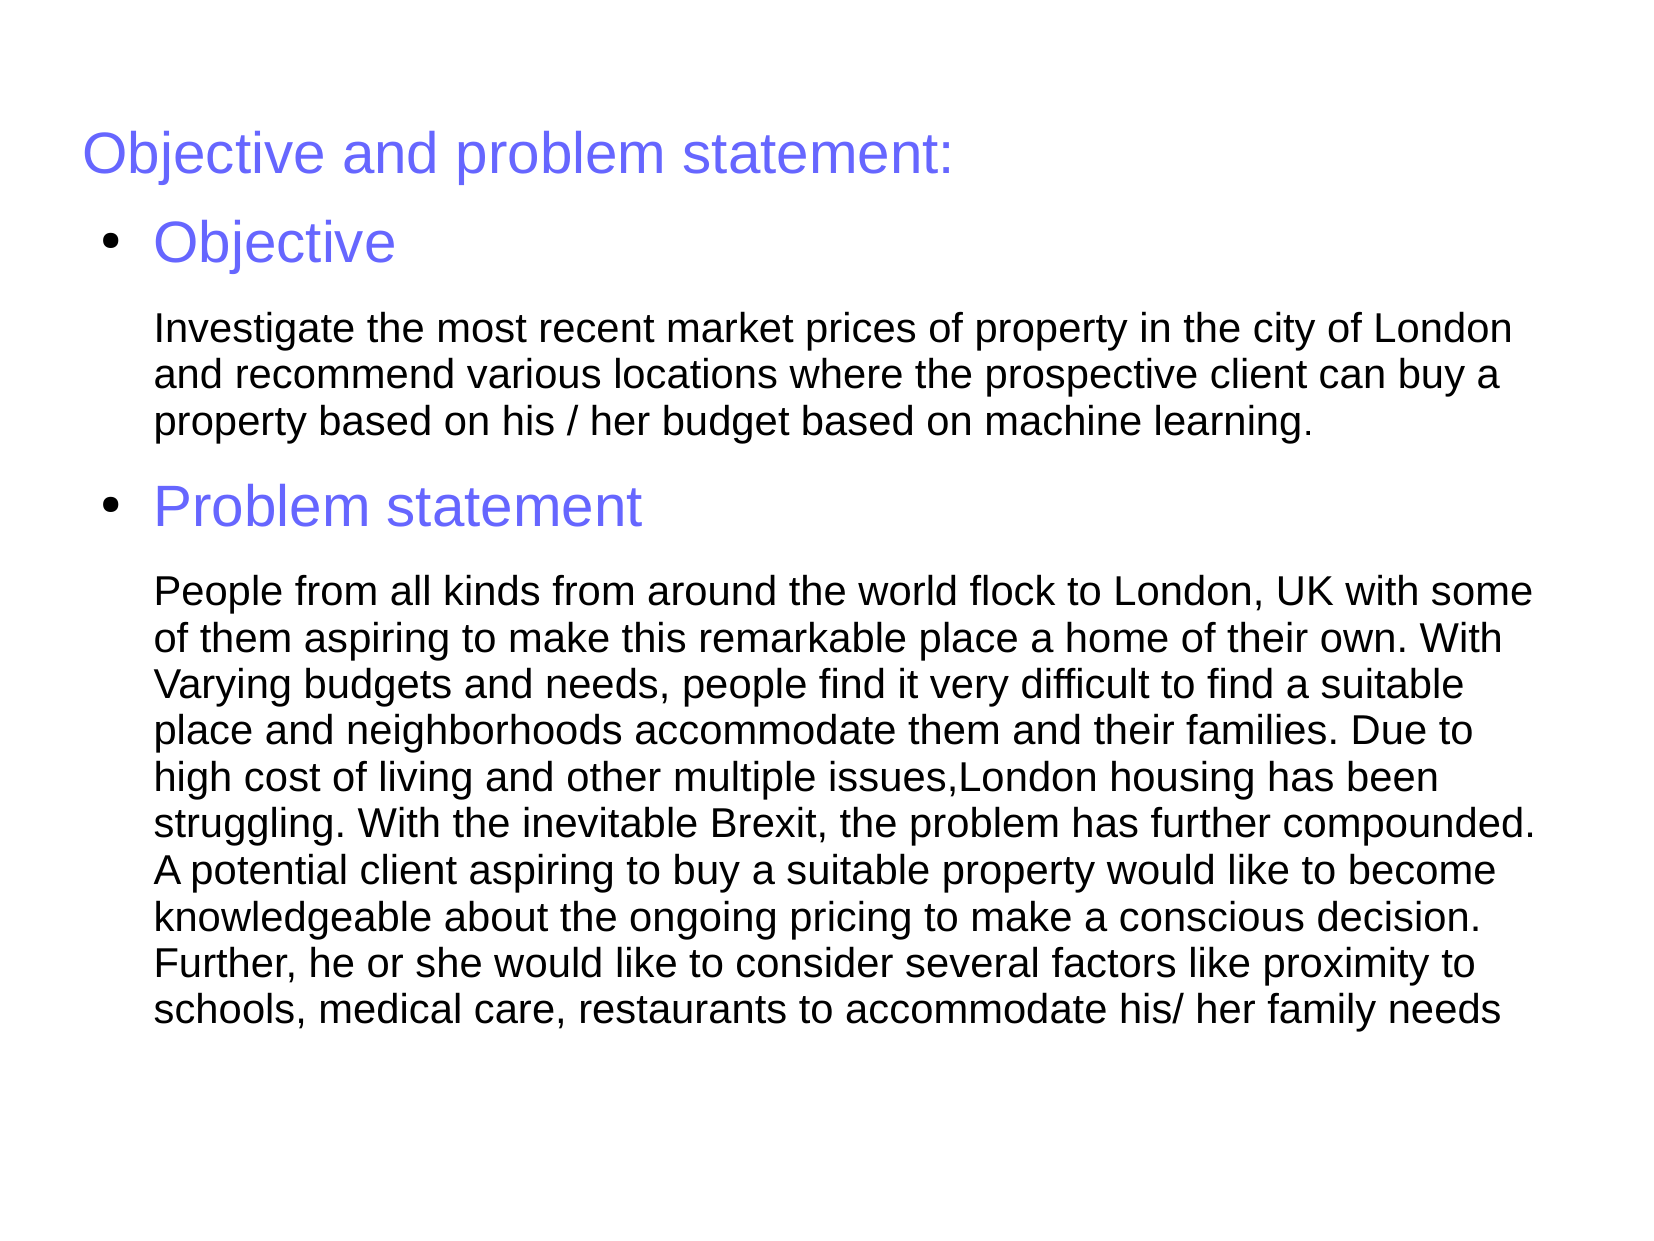

# Objective and problem statement:
Objective
Investigate the most recent market prices of property in the city of London and recommend various locations where the prospective client can buy a property based on his / her budget based on machine learning.
Problem statement
People from all kinds from around the world flock to London, UK with some of them aspiring to make this remarkable place a home of their own. With Varying budgets and needs, people find it very difficult to find a suitable place and neighborhoods accommodate them and their families. Due to high cost of living and other multiple issues,London housing has been struggling. With the inevitable Brexit, the problem has further compounded. A potential client aspiring to buy a suitable property would like to become knowledgeable about the ongoing pricing to make a conscious decision. Further, he or she would like to consider several factors like proximity to schools, medical care, restaurants to accommodate his/ her family needs